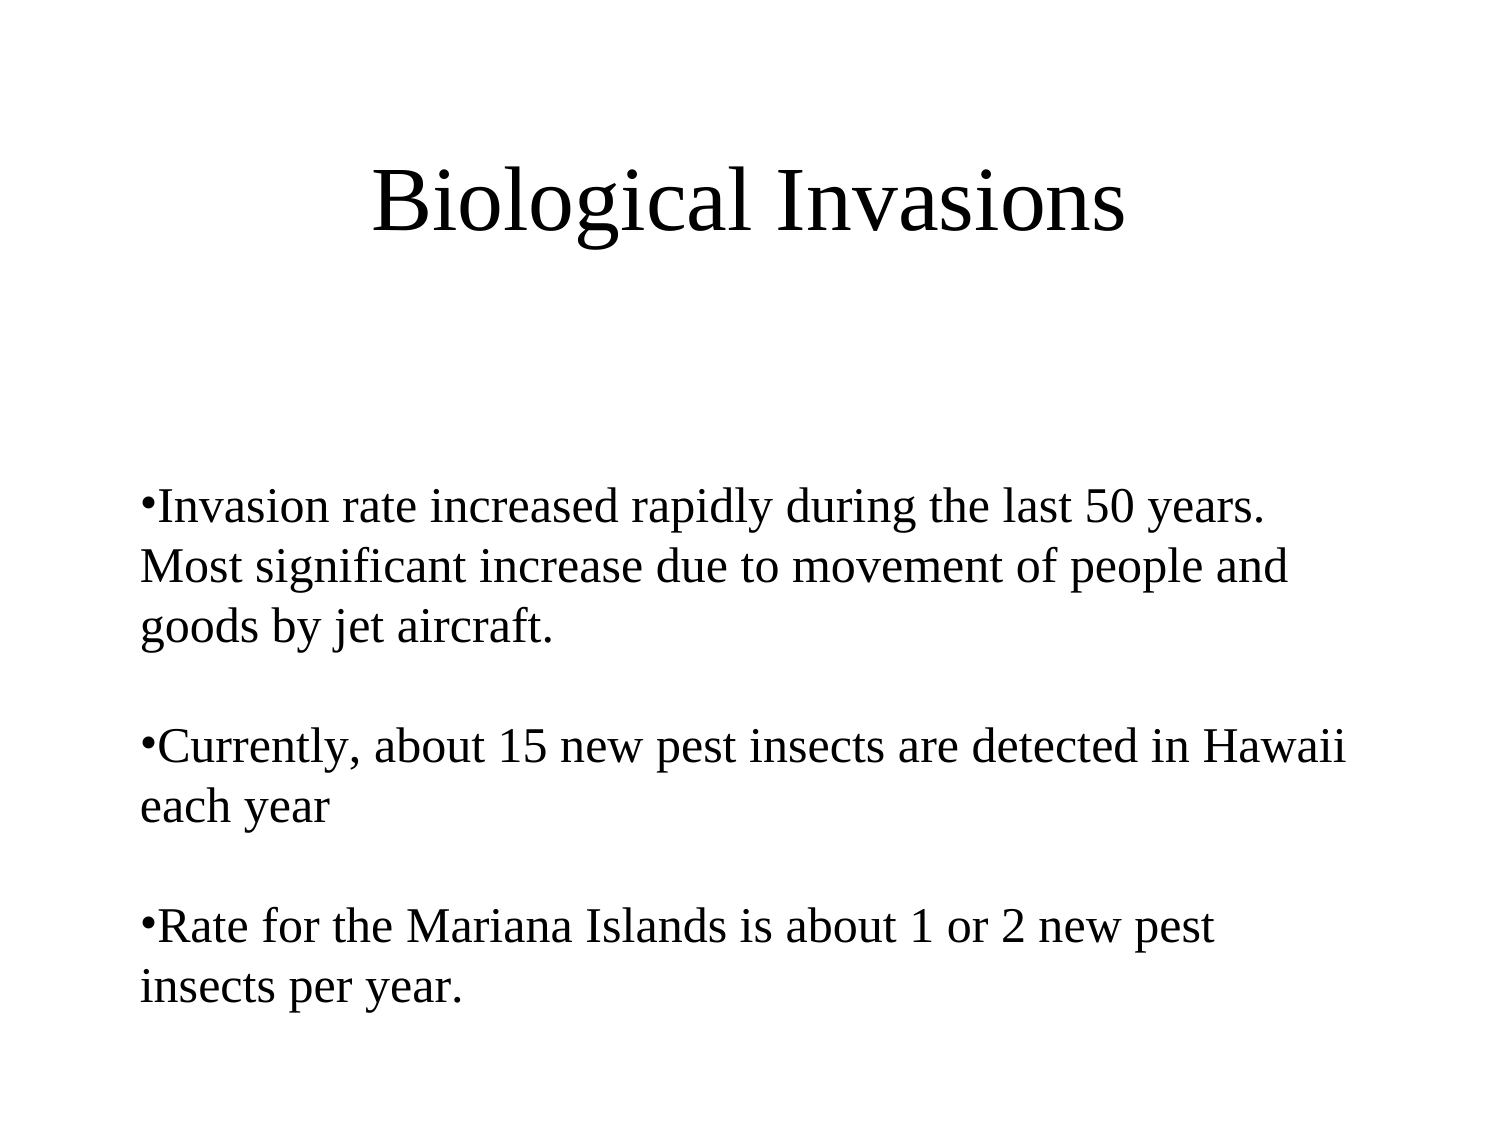

# Biological Invasions
Invasion rate increased rapidly during the last 50 years. Most significant increase due to movement of people and goods by jet aircraft.
Currently, about 15 new pest insects are detected in Hawaii each year
Rate for the Mariana Islands is about 1 or 2 new pest insects per year.